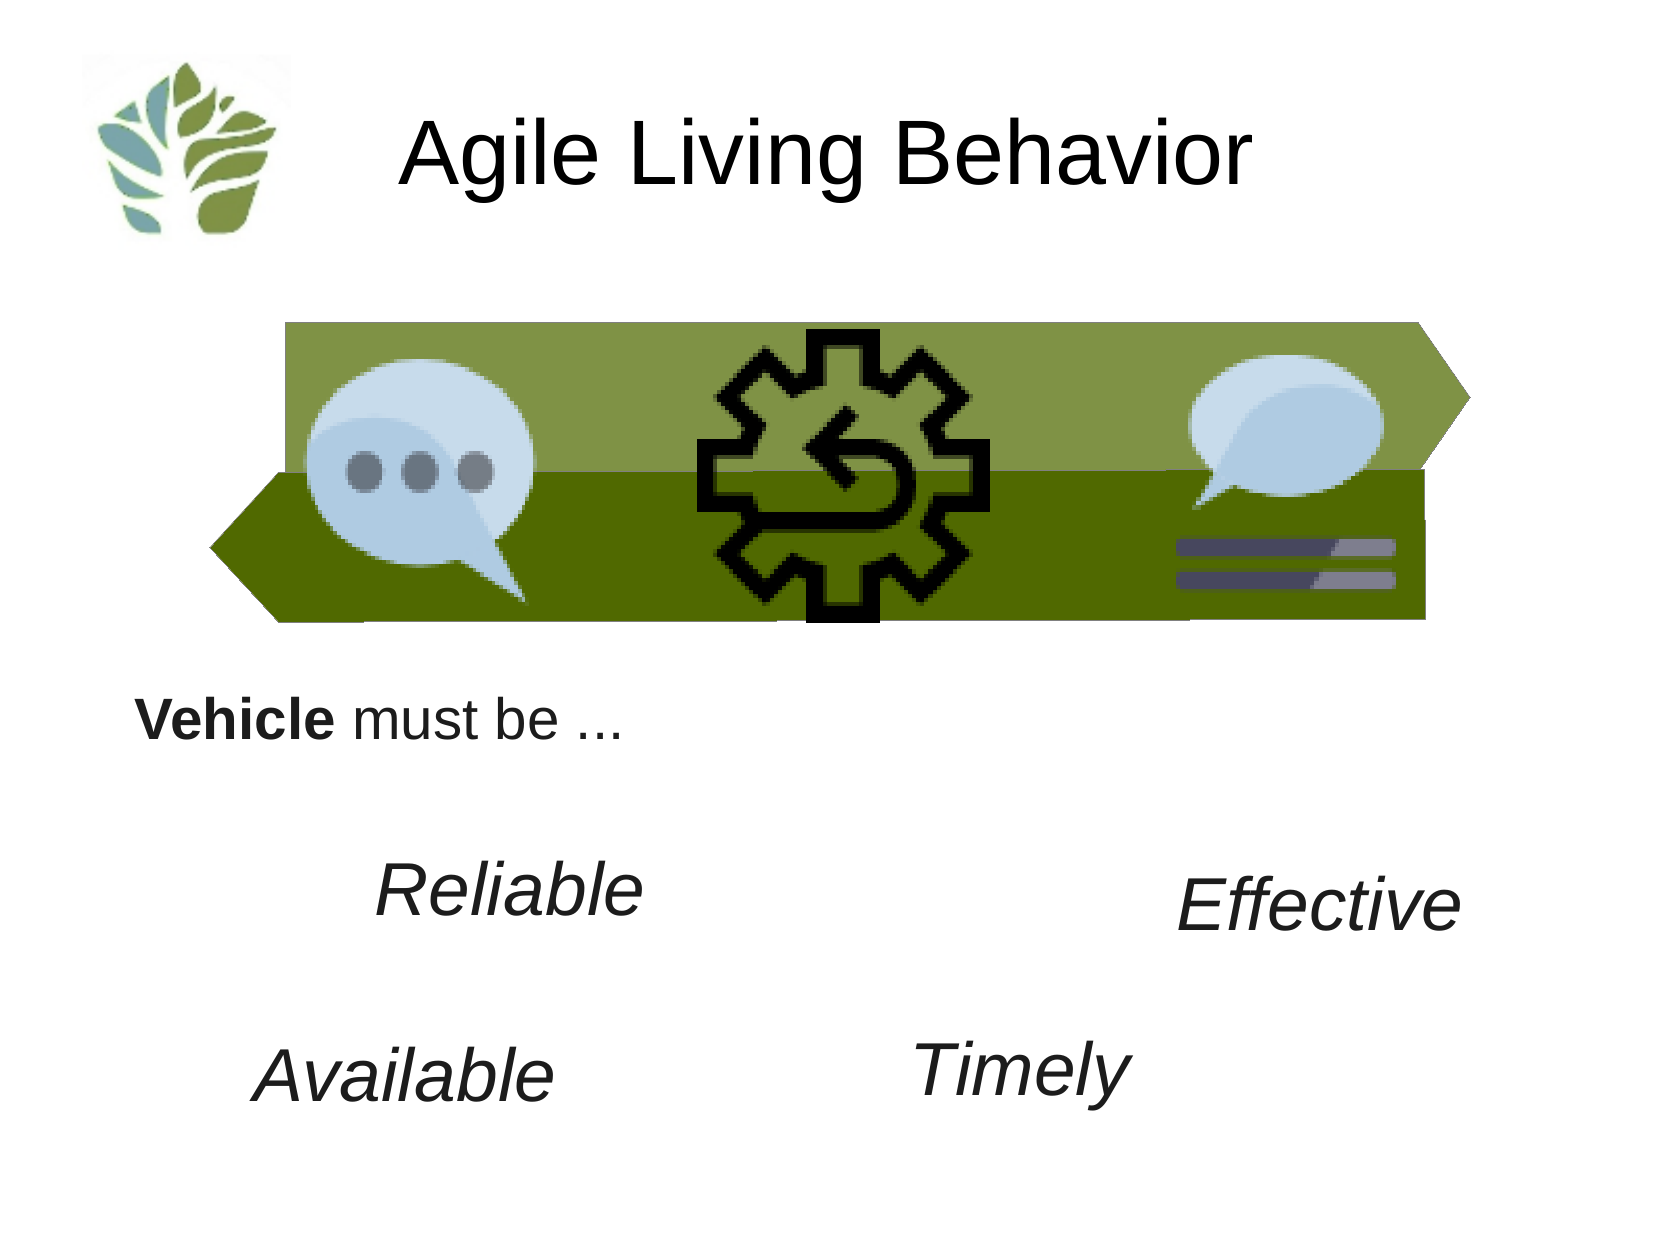

# Agile Living Behavior
Vehicle must be ...
Reliable
Effective
Timely
Available